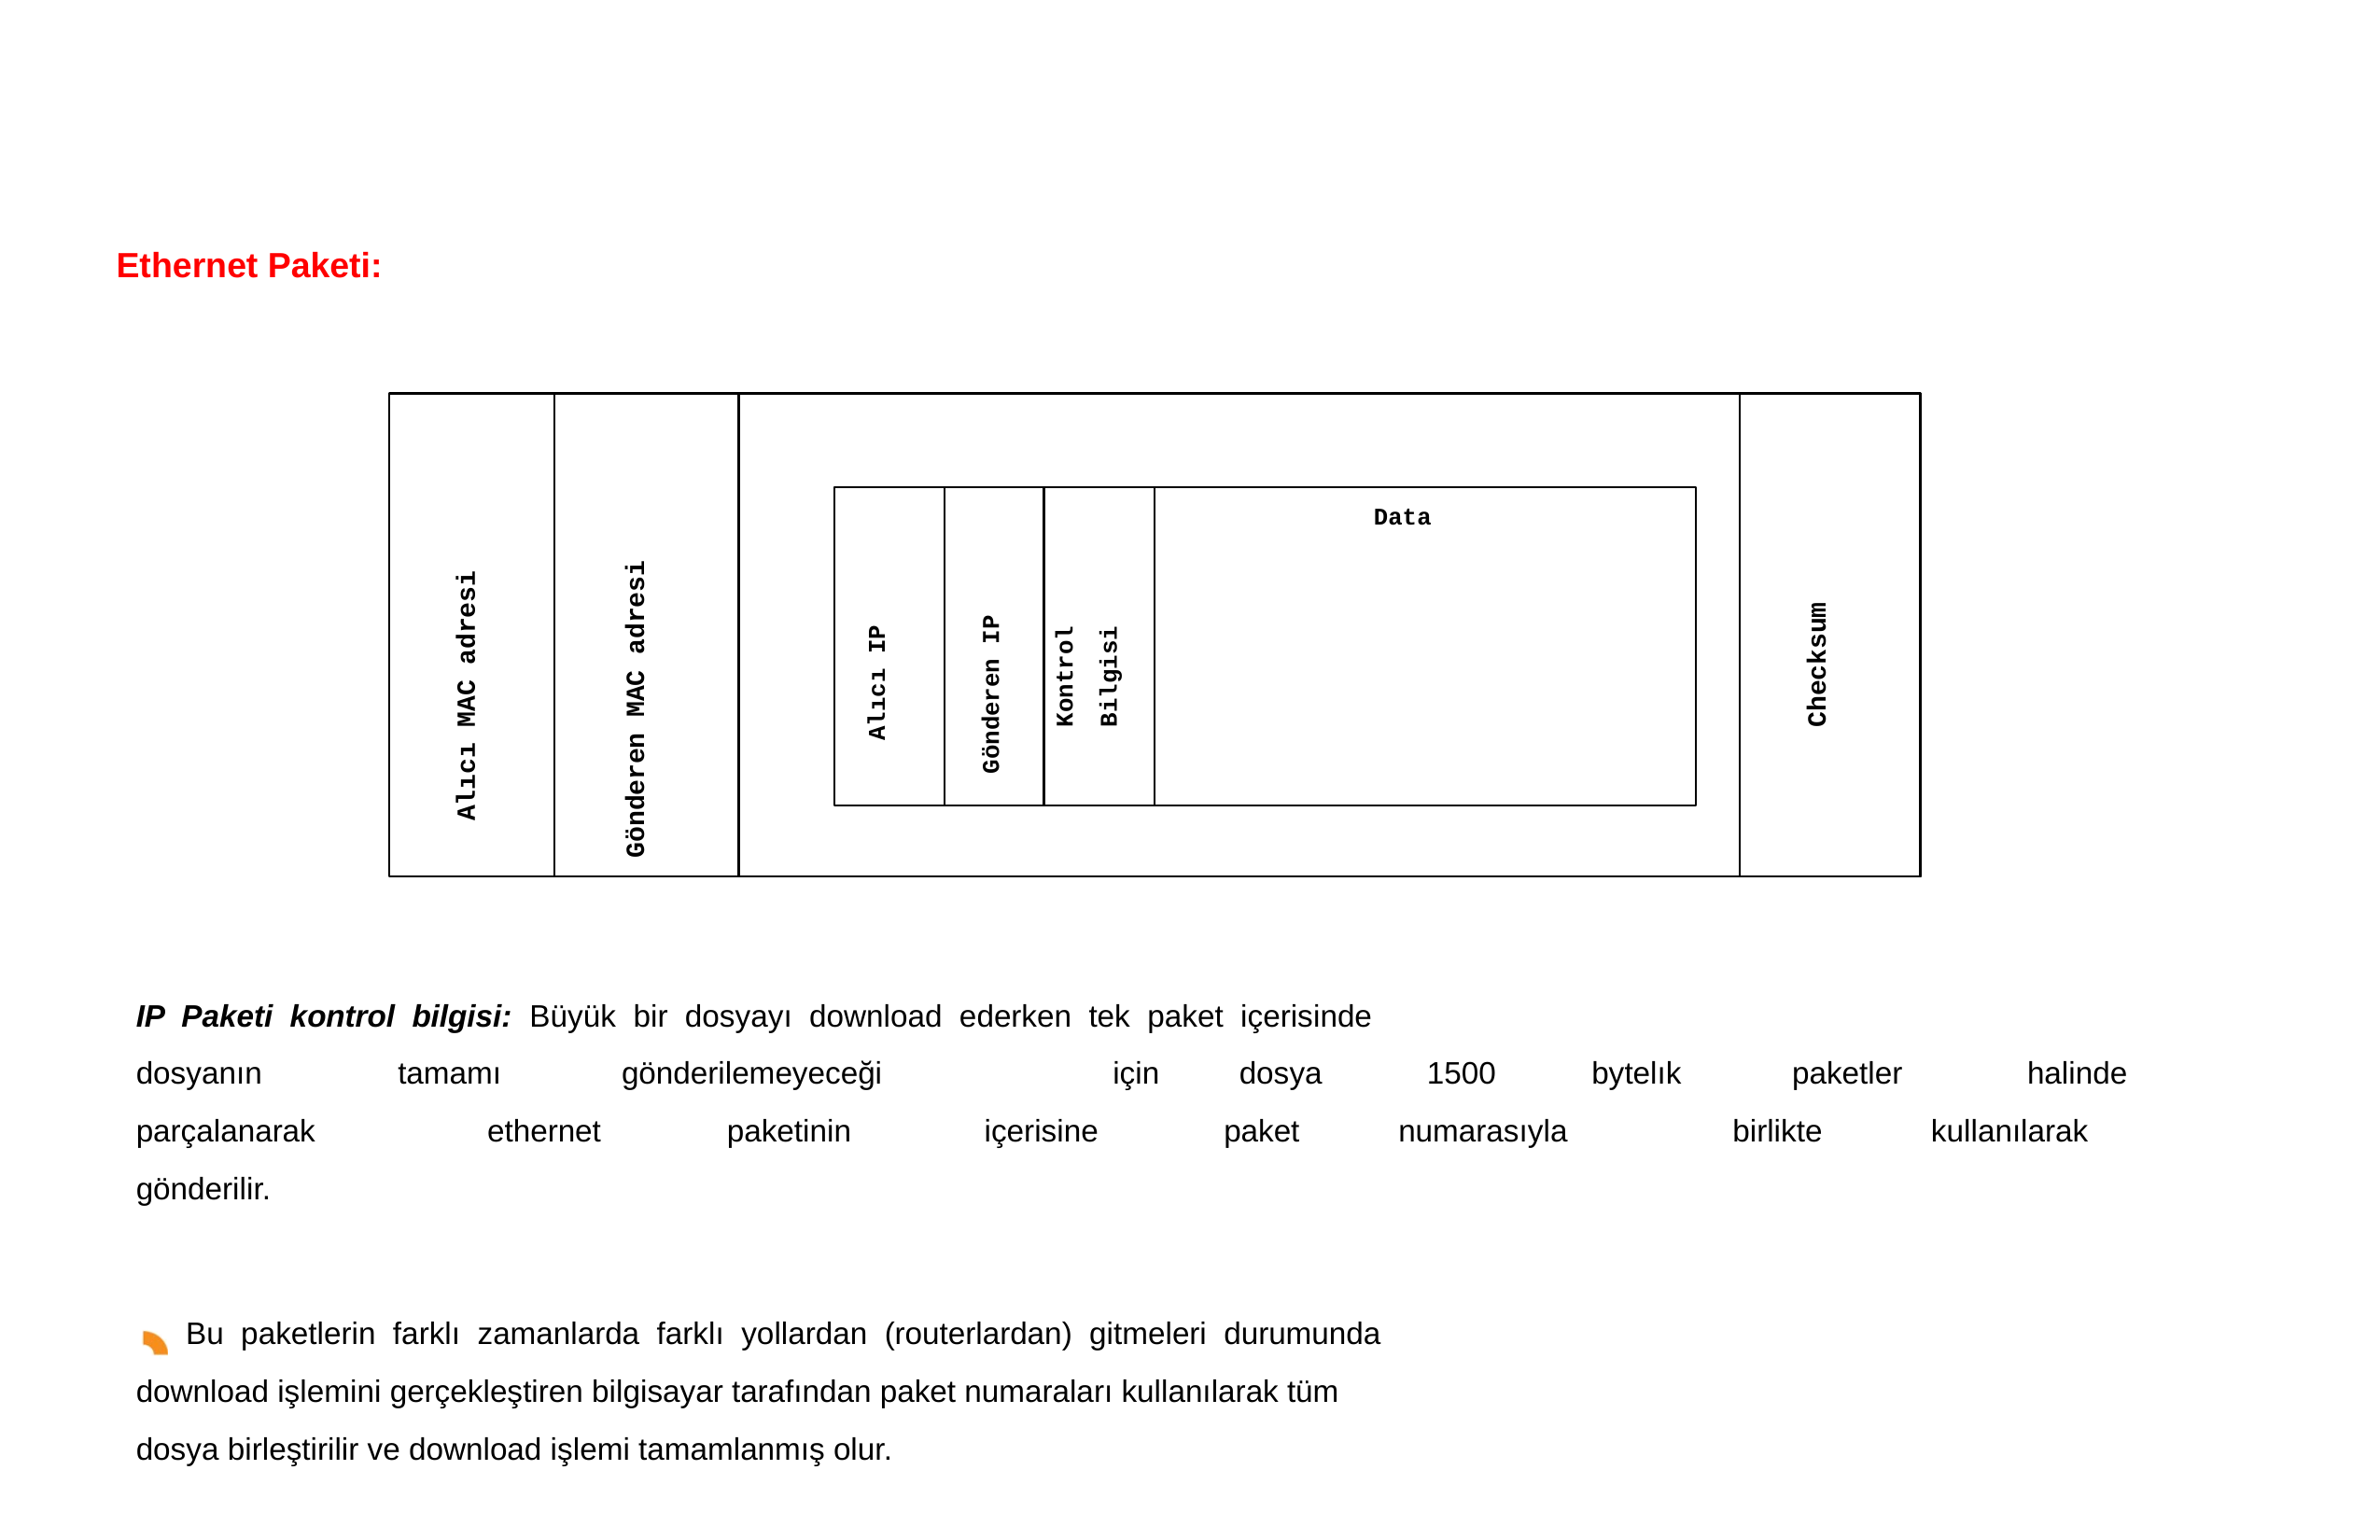

Ethernet Paketi:
Data
Gönderen MAC adresi
Alıcı MAC adresi
Checksum
Gönderen IP
Kontrol
Bilgisi
Alıcı IP
IP Paketi kontrol bilgisi: Büyük bir dosyayı download ederken tek paket içerisinde
dosyanın
tamamı
gönderilemeyeceği
için
dosya
1500
bytelık
paketler
halinde
parçalanarak
ethernet
paketinin
içerisine
paket
numarasıyla
birlikte
kullanılarak
gönderilir.
 Bu paketlerin farklı zamanlarda farklı yollardan (routerlardan) gitmeleri durumunda
download işlemini gerçekleştiren bilgisayar tarafından paket numaraları kullanılarak tüm
dosya birleştirilir ve download işlemi tamamlanmış olur.